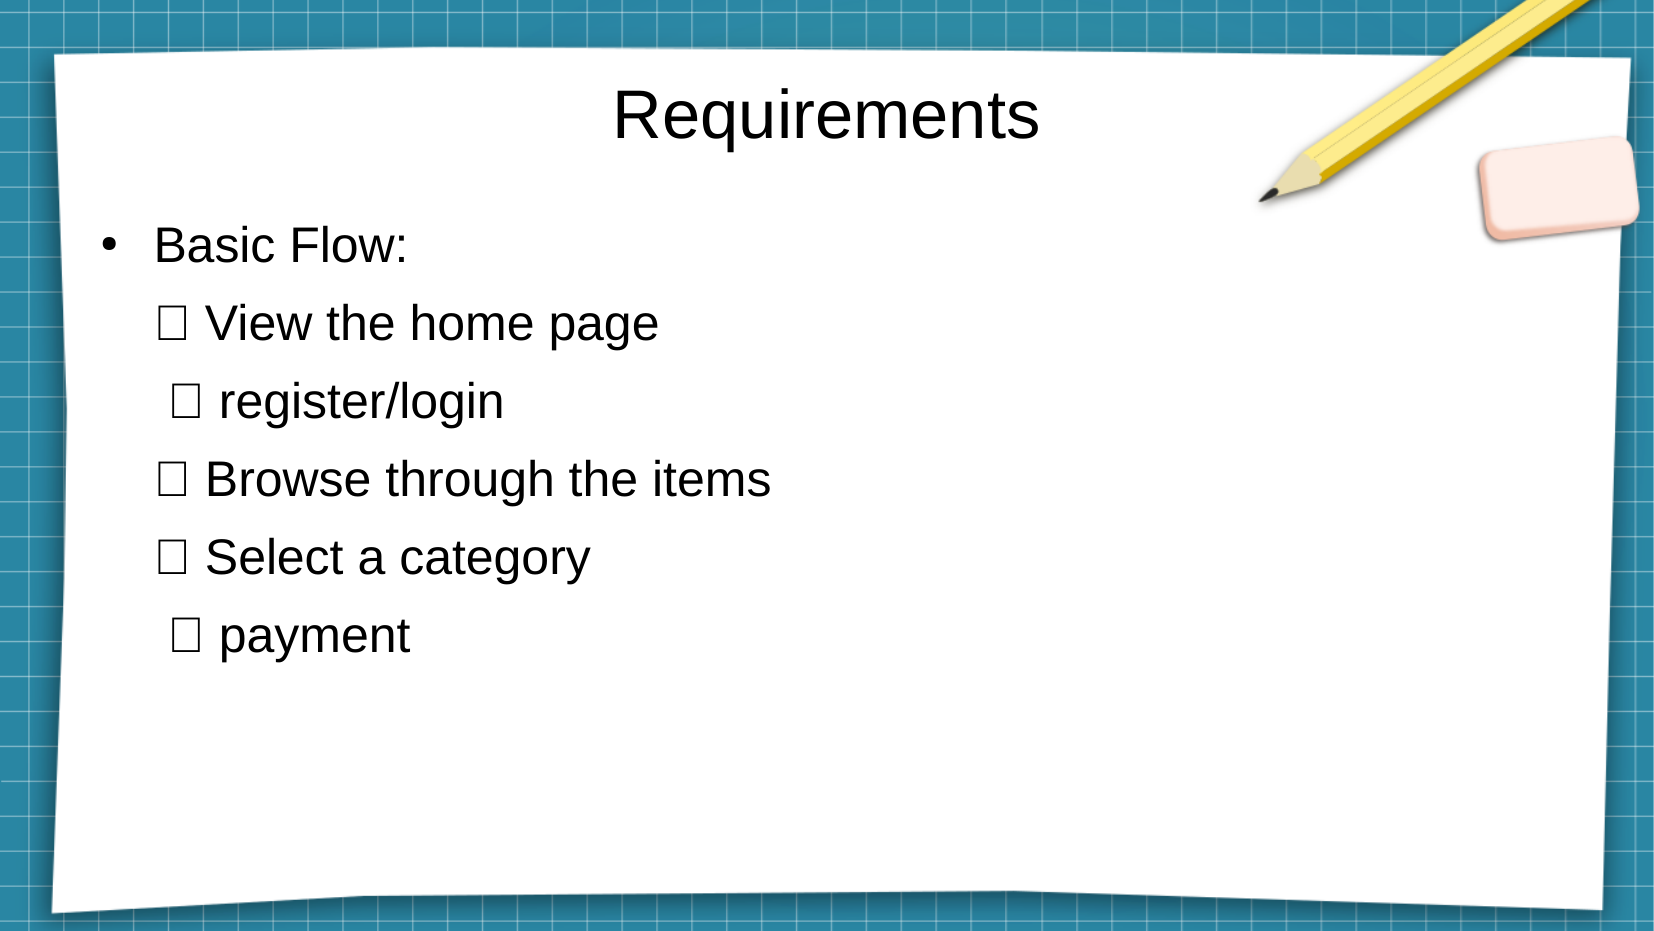

# Requirements
Basic Flow:
 View the home page
  register/login
 Browse through the items
 Select a category
  payment